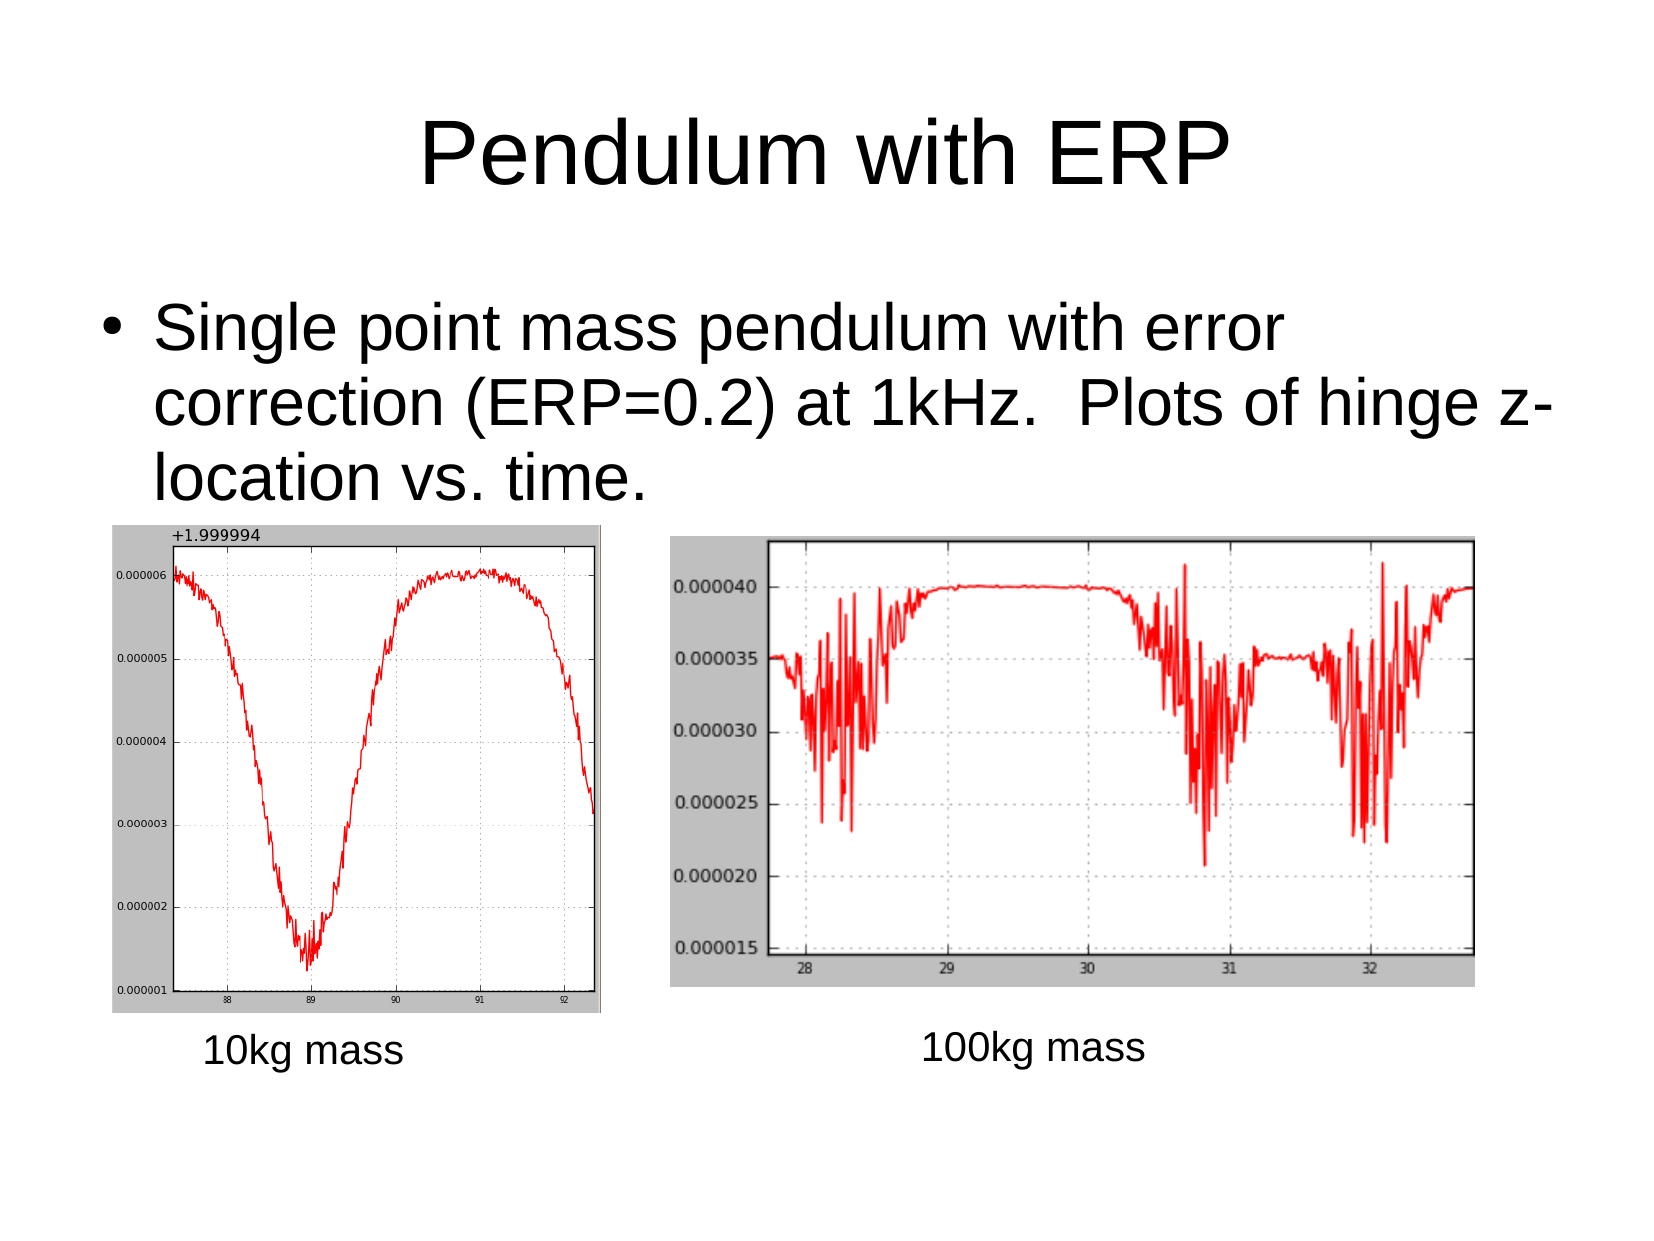

# Pendulum with ERP
Single point mass pendulum with error correction (ERP=0.2) at 1kHz. Plots of hinge z-location vs. time.
100kg mass
10kg mass